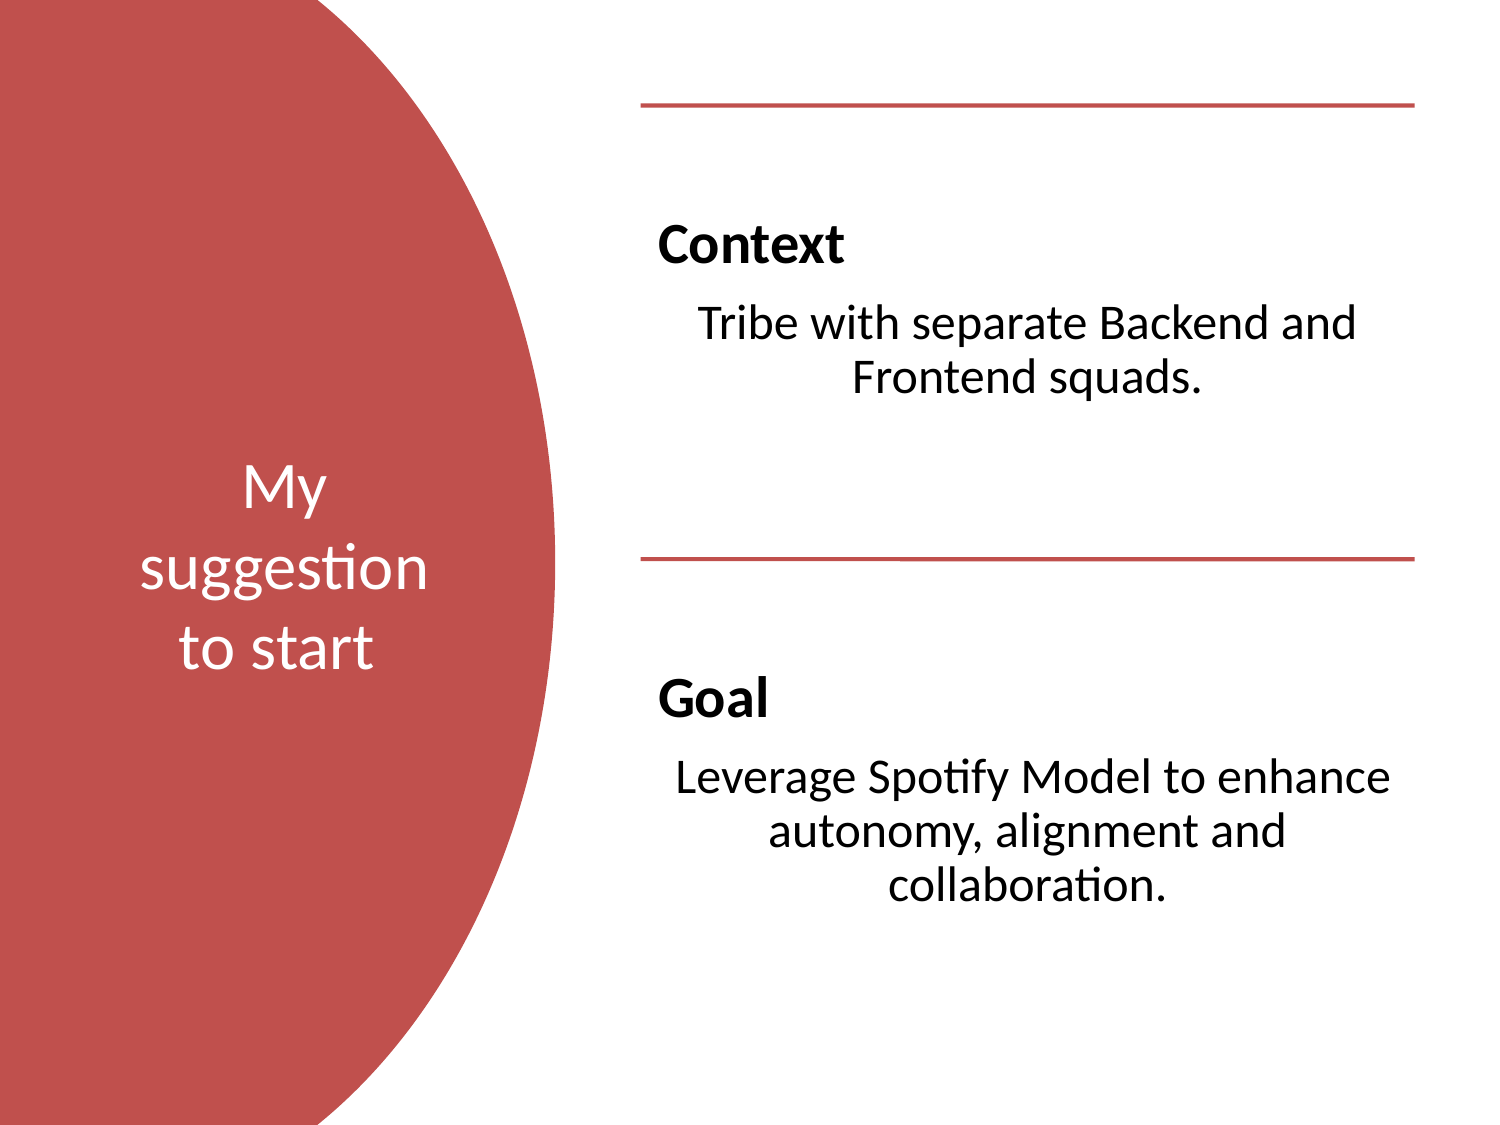

# My suggestion to start
Context
Tribe with separate Backend and Frontend squads.
Goal
 Leverage Spotify Model to enhance autonomy, alignment and collaboration.